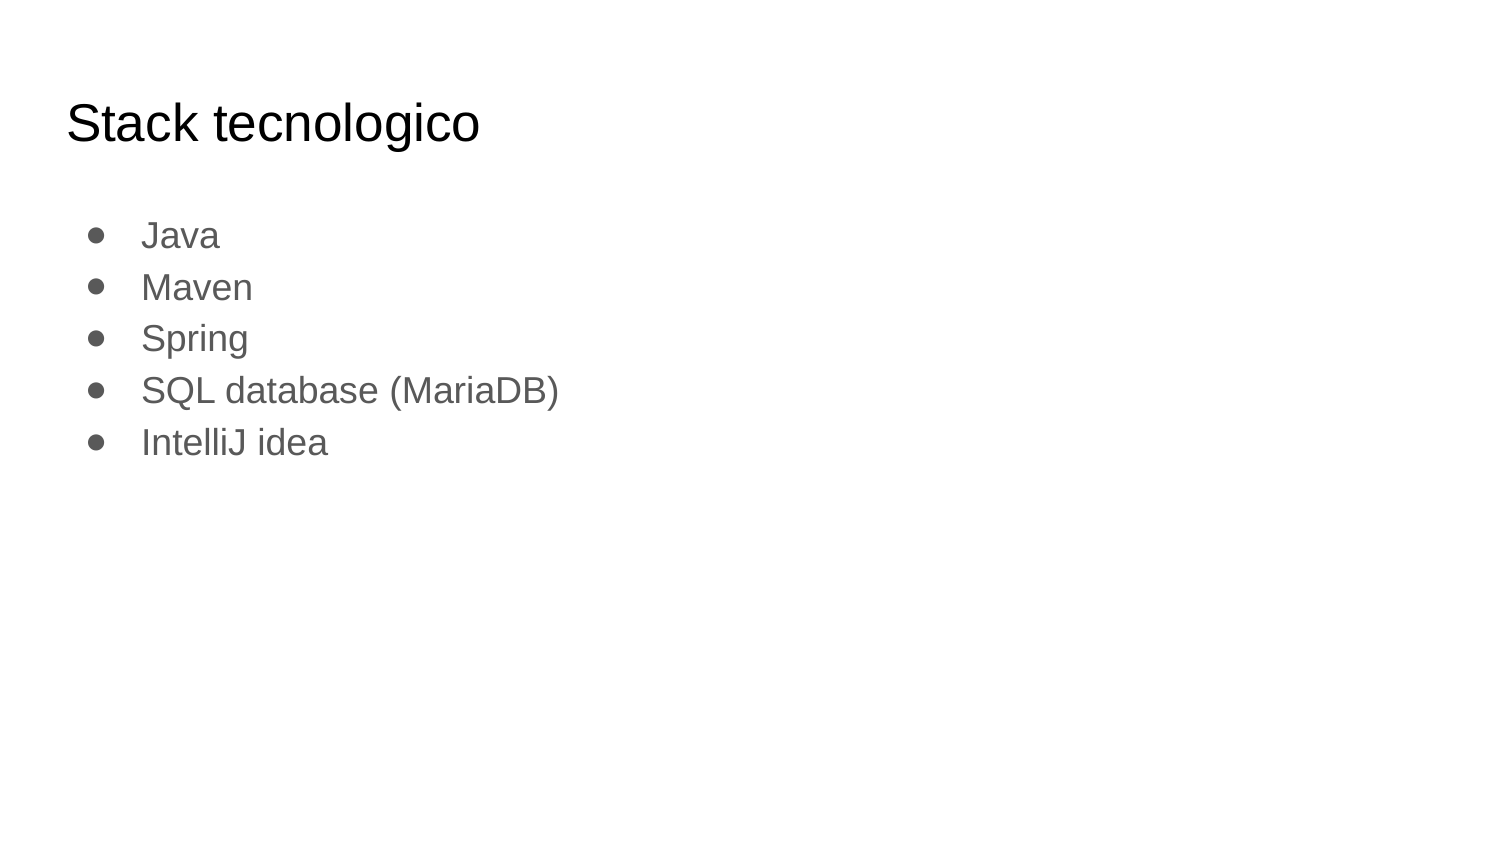

# Stack tecnologico
Java
Maven
Spring
SQL database (MariaDB)
IntelliJ idea